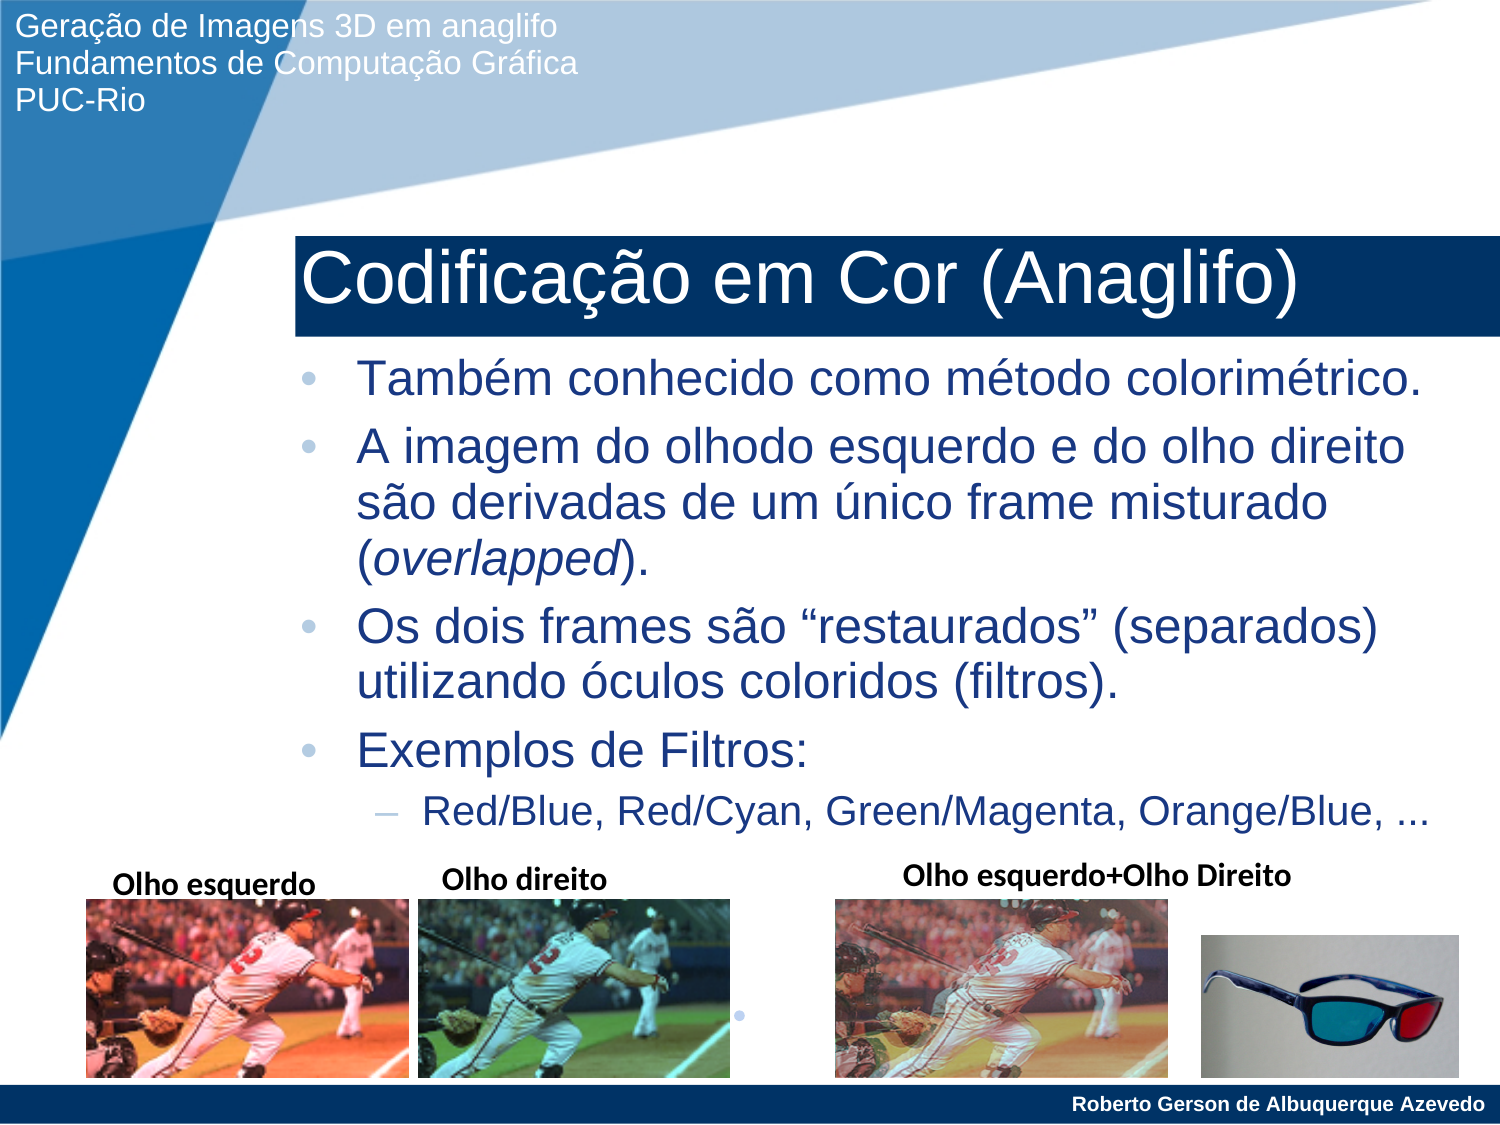

# Codificação em Cor (Anaglifo)
Também conhecido como método colorimétrico.
A imagem do olhodo esquerdo e do olho direito são derivadas de um único frame misturado (overlapped).
Os dois frames são “restaurados” (separados) utilizando óculos coloridos (filtros).
Exemplos de Filtros:
Red/Blue, Red/Cyan, Green/Magenta, Orange/Blue, ...
Olho esquerdo+Olho Direito
Olho direito
Olho esquerdo